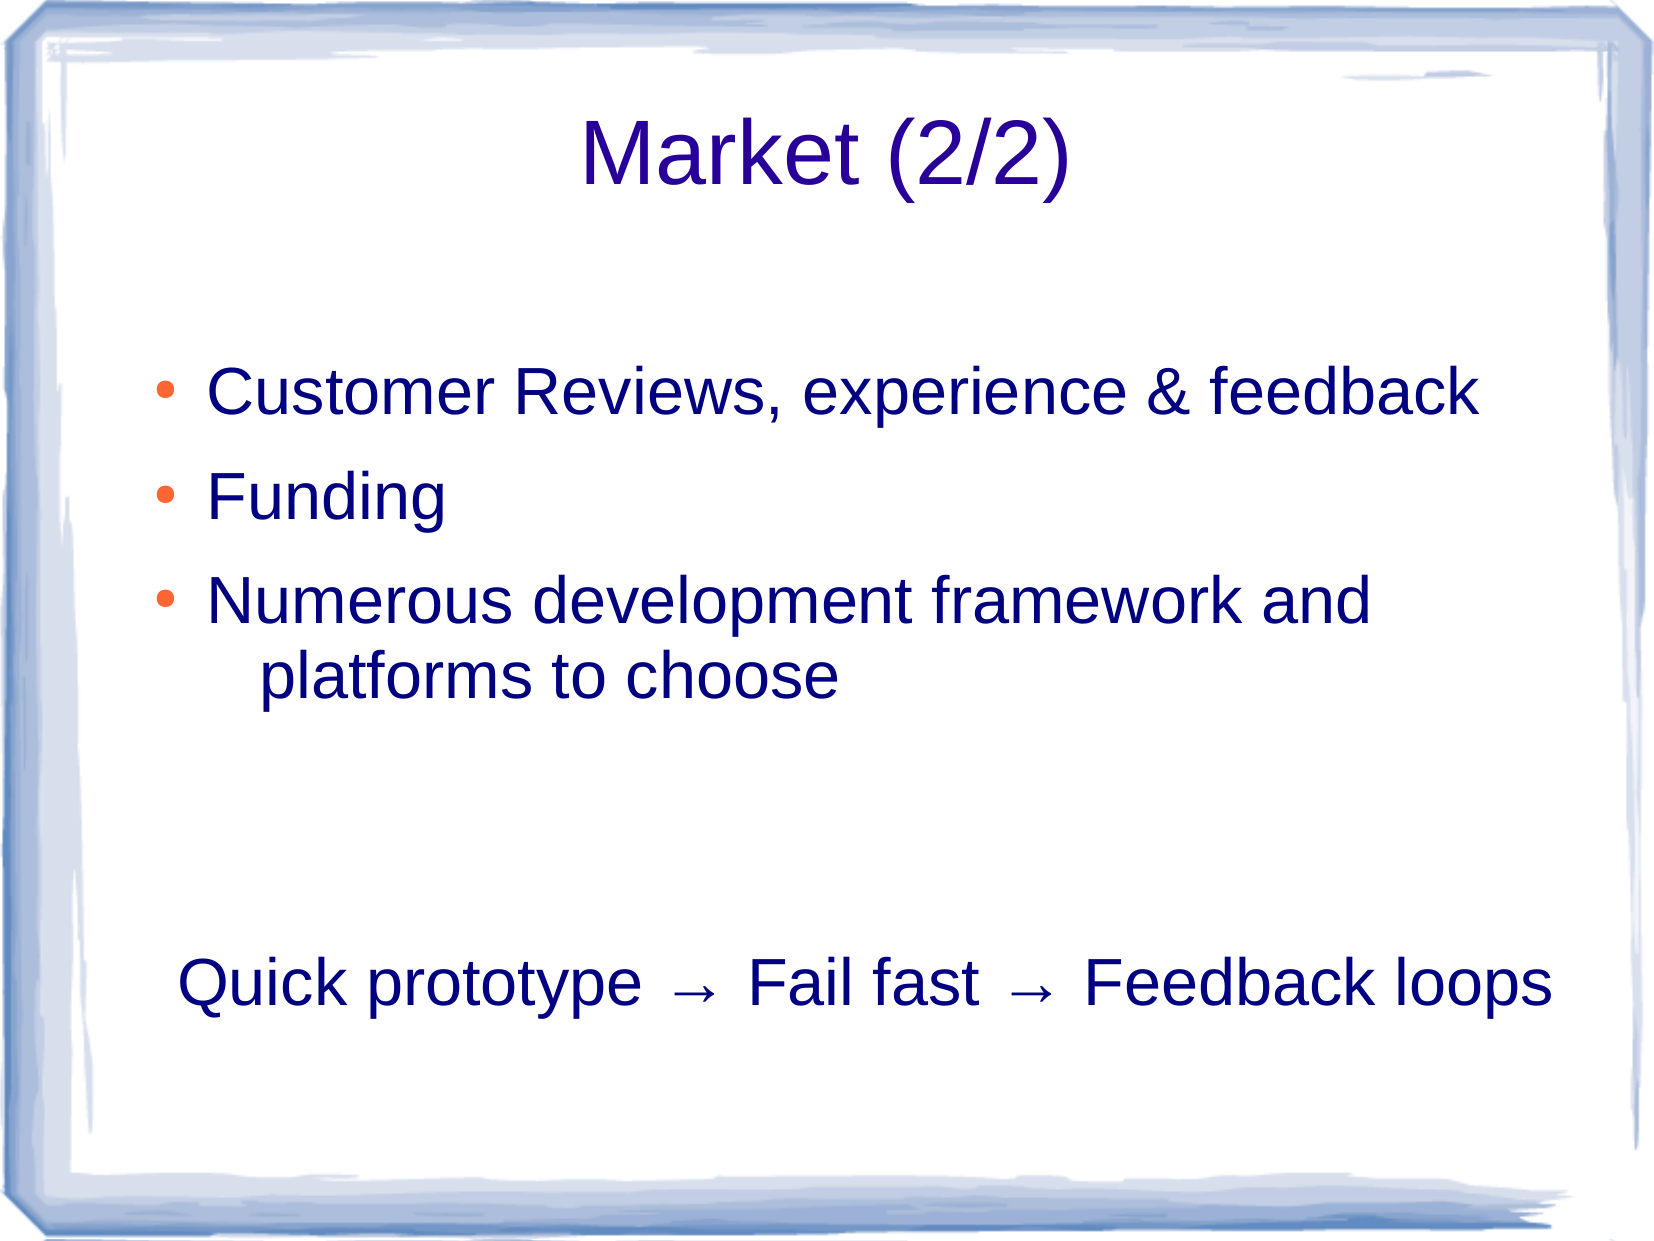

# Market (2/2)
Customer Reviews, experience & feedback
Funding
Numerous development framework and platforms to choose
Quick prototype → Fail fast → Feedback loops